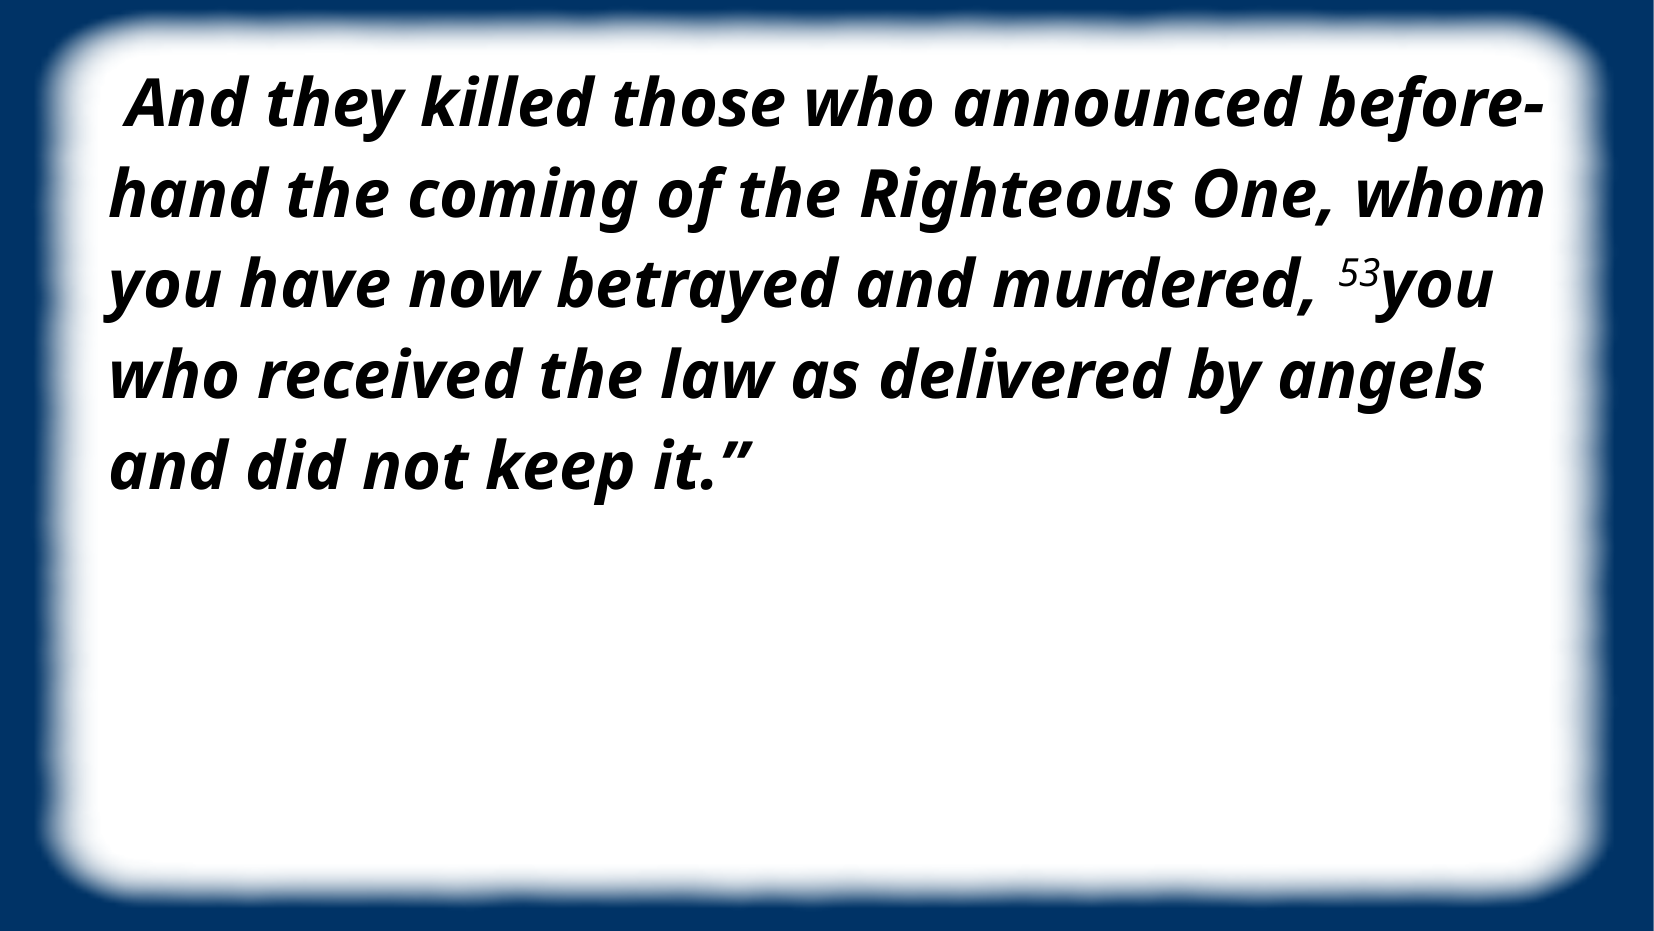

And they killed those who announced before-hand the coming of the Righteous One, whom you have now betrayed and murdered, 53you who received the law as delivered by angels and did not keep it.”